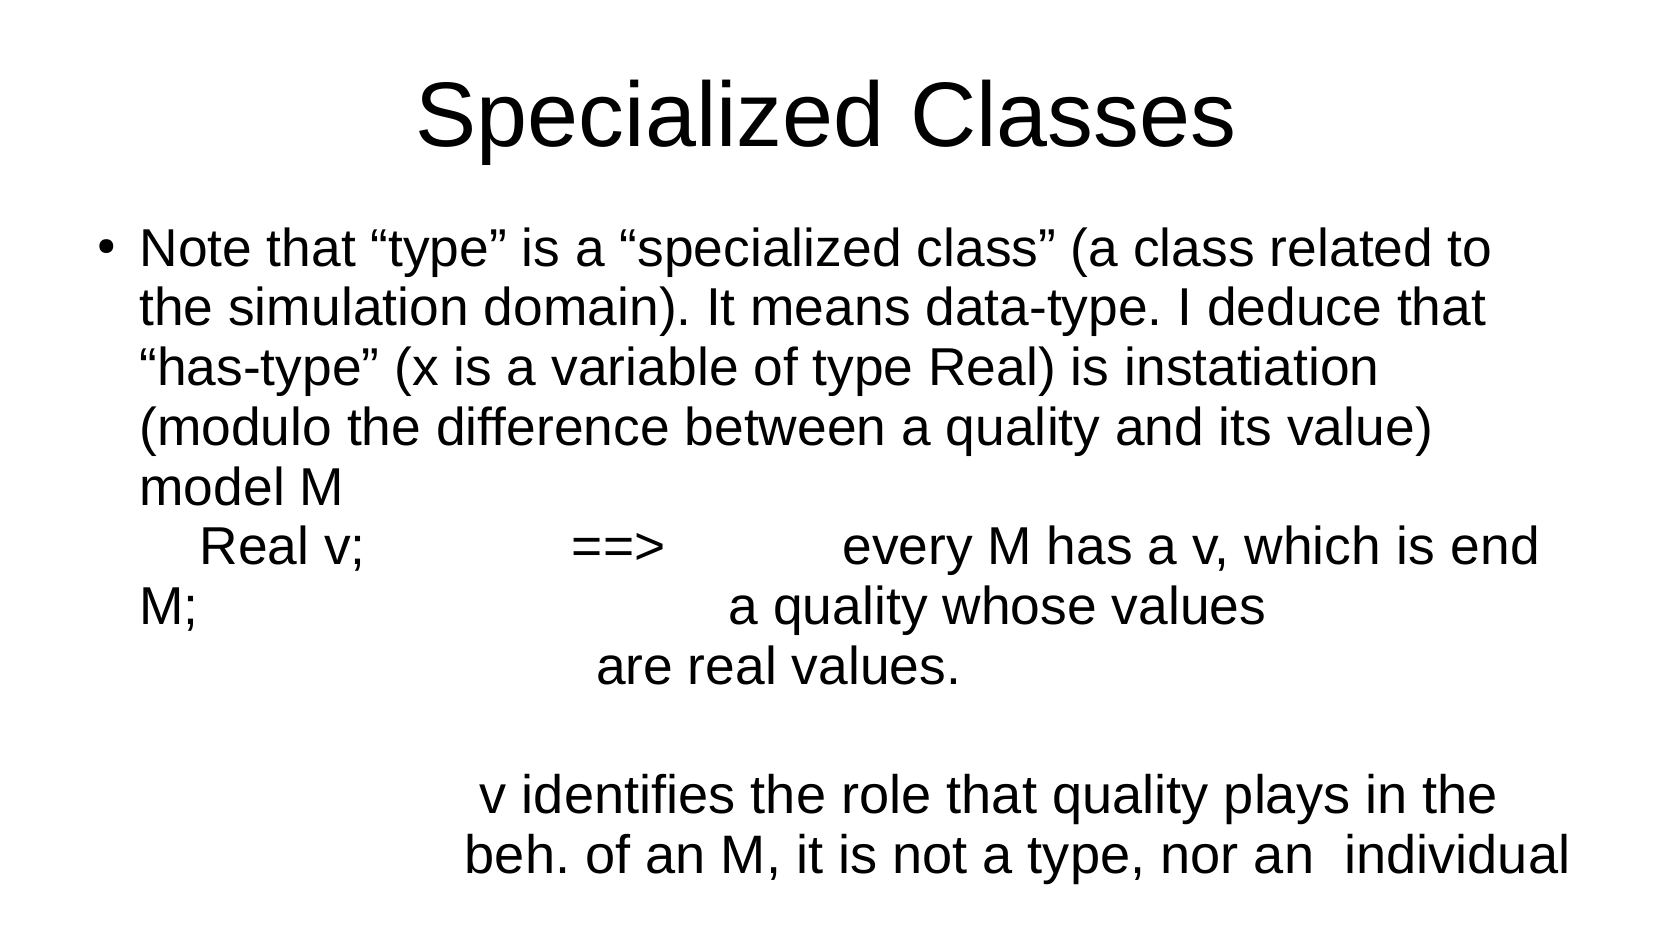

# Specialized Classes
Note that “type” is a “specialized class” (a class related to the simulation domain). It means data-type. I deduce that “has-type” (x is a variable of type Real) is instatiation (modulo the difference between a quality and its value)
model M
	Real v; ==> every M has a v, which is end M; a quality whose values are real values.
 v identifies the role that quality plays in the beh. of an M, it is not a type, nor an individual